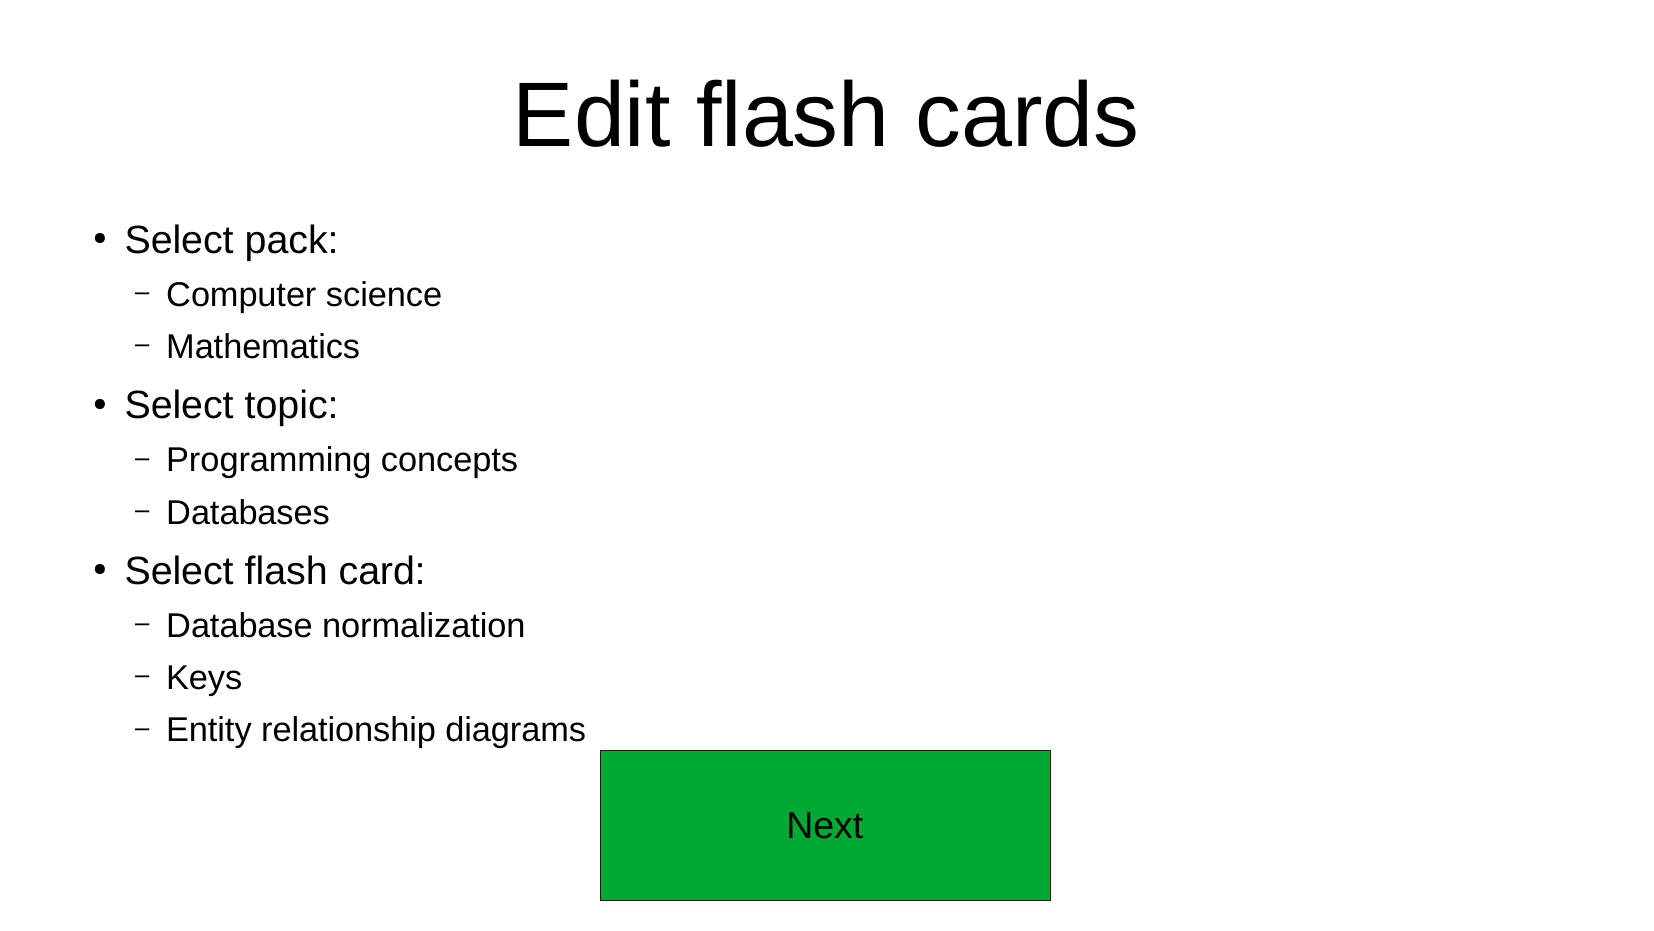

# Edit flash cards
Select pack:
Computer science
Mathematics
Select topic:
Programming concepts
Databases
Select flash card:
Database normalization
Keys
Entity relationship diagrams
Next